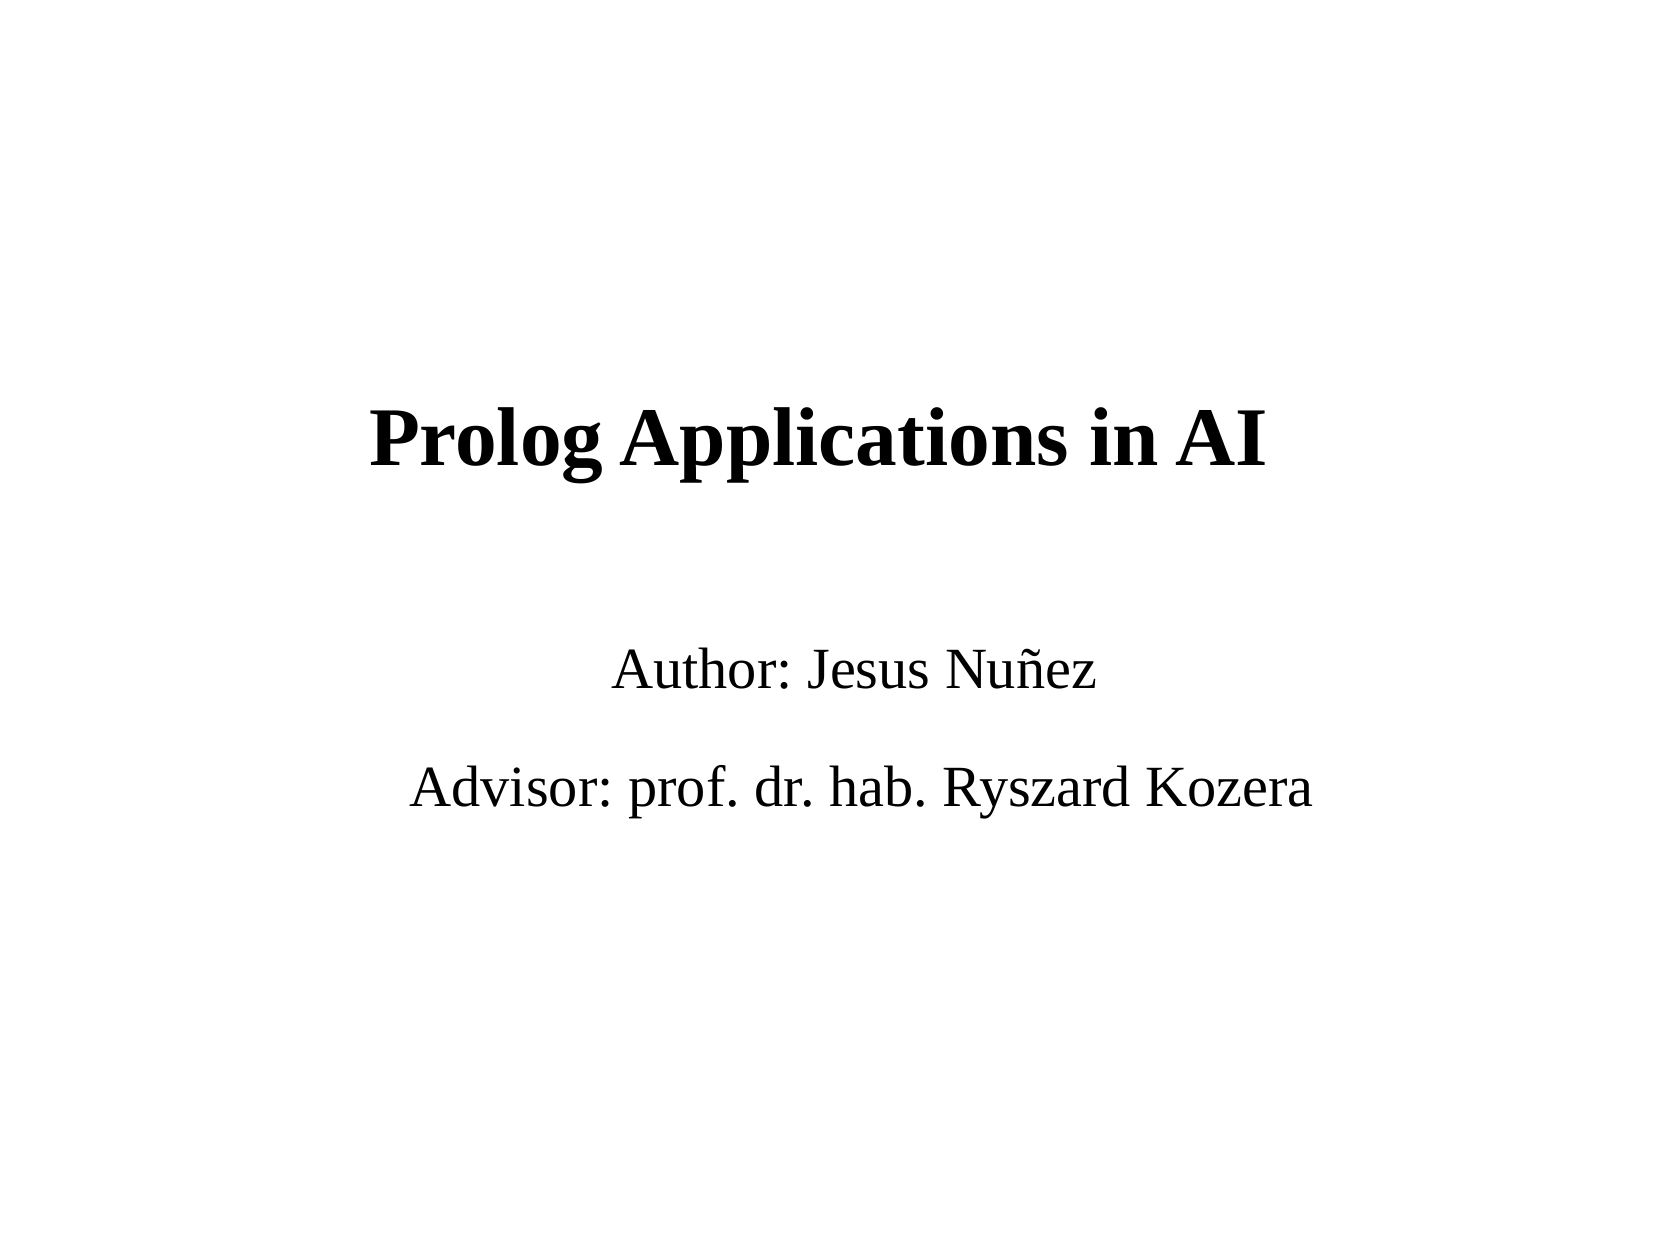

Prolog Applications in AI
Author: Jesus Nuñez
Advisor: prof. dr. hab. Ryszard Kozera